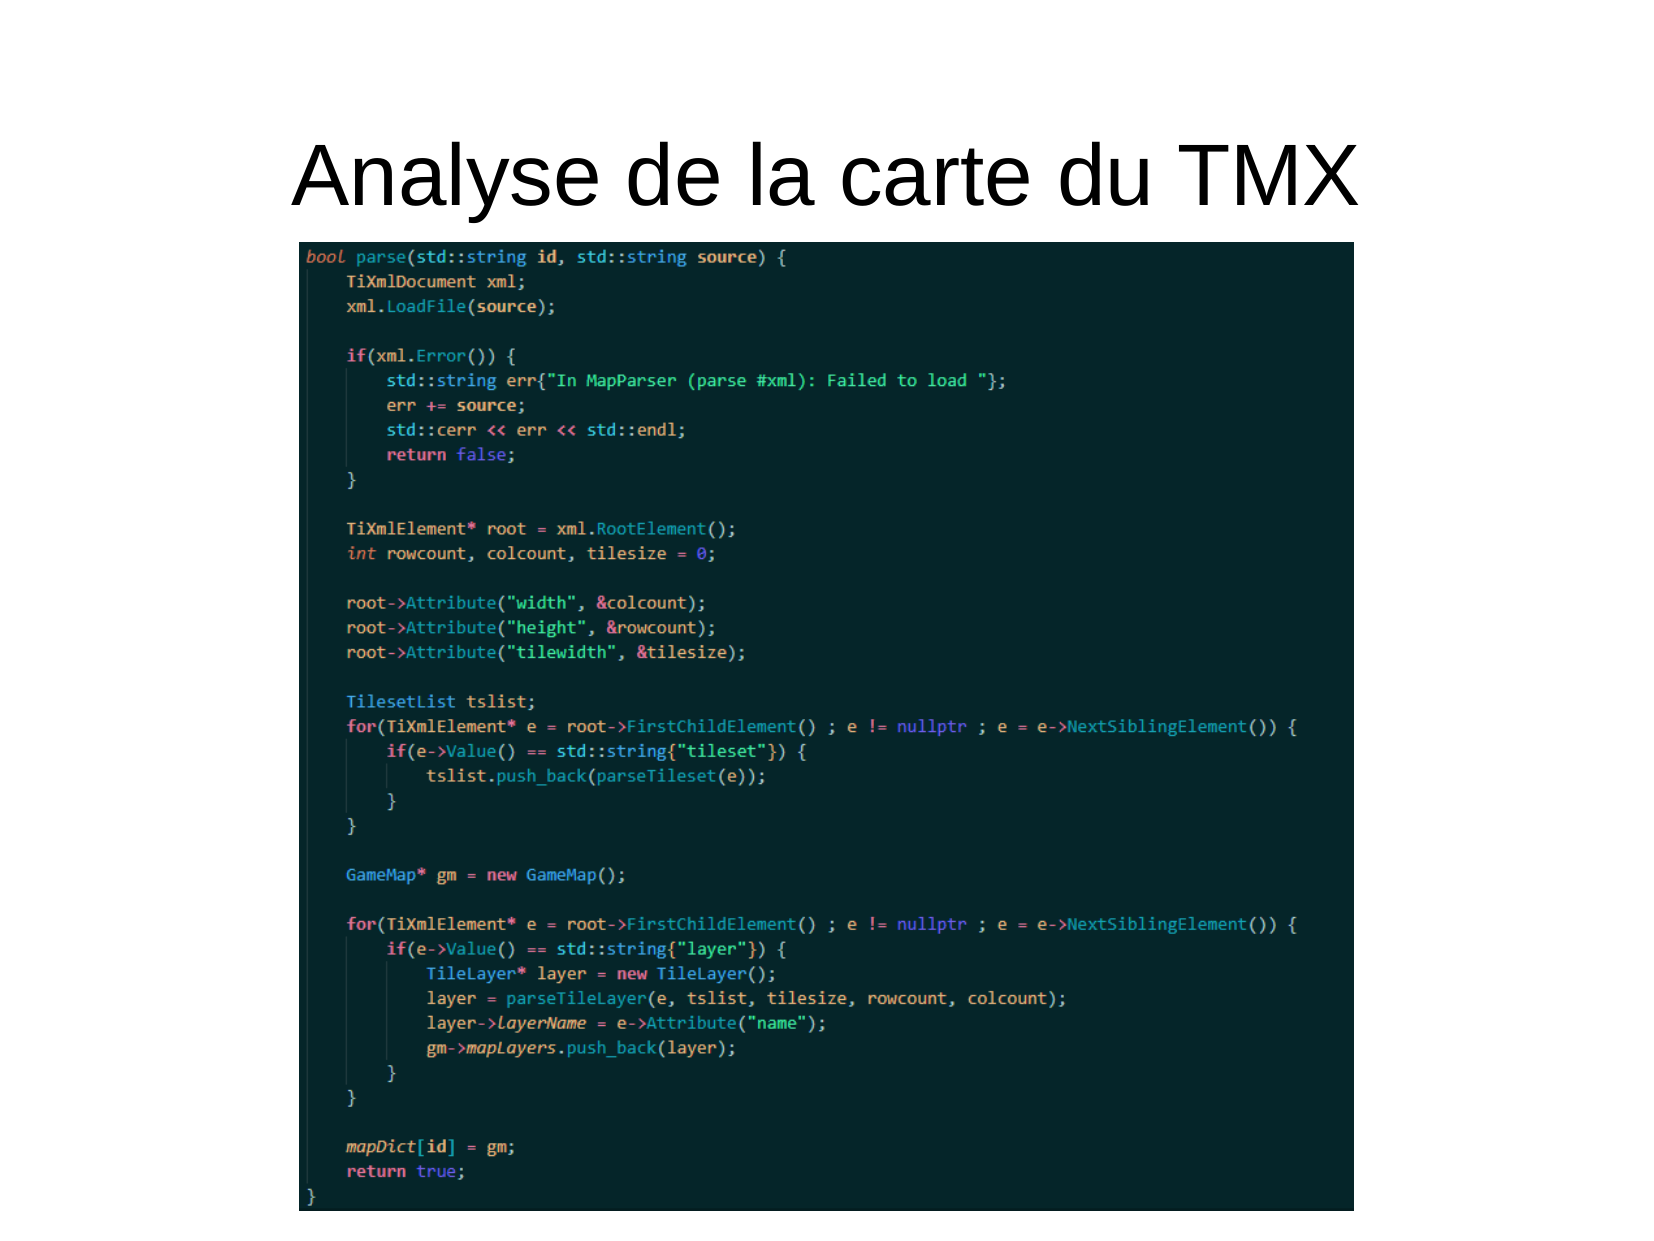

# Analyse de la carte du TMX